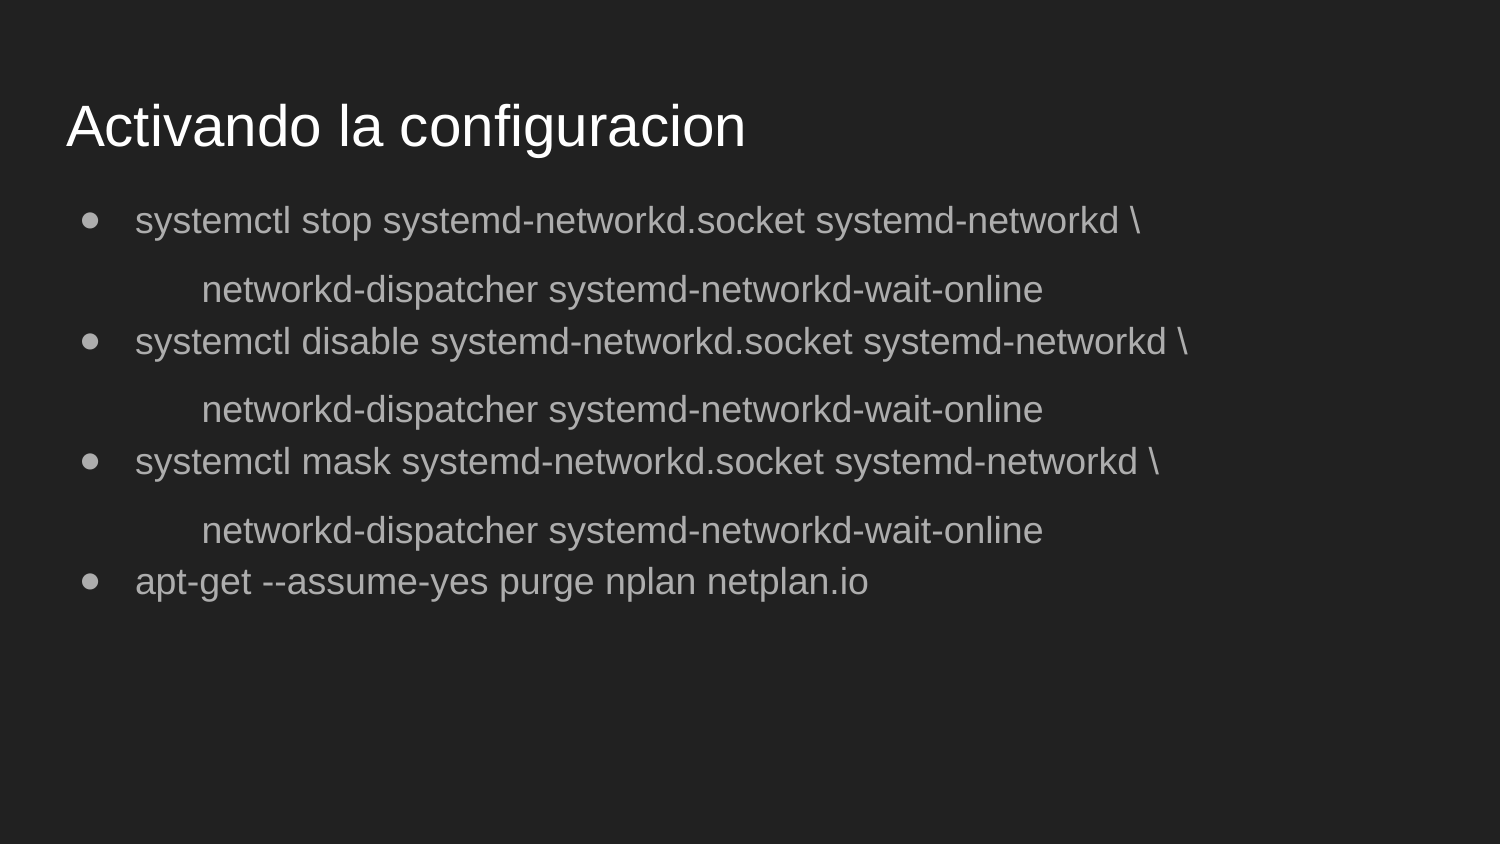

# Activando la configuracion
systemctl stop systemd-networkd.socket systemd-networkd \
networkd-dispatcher systemd-networkd-wait-online
systemctl disable systemd-networkd.socket systemd-networkd \
networkd-dispatcher systemd-networkd-wait-online
systemctl mask systemd-networkd.socket systemd-networkd \
networkd-dispatcher systemd-networkd-wait-online
apt-get --assume-yes purge nplan netplan.io